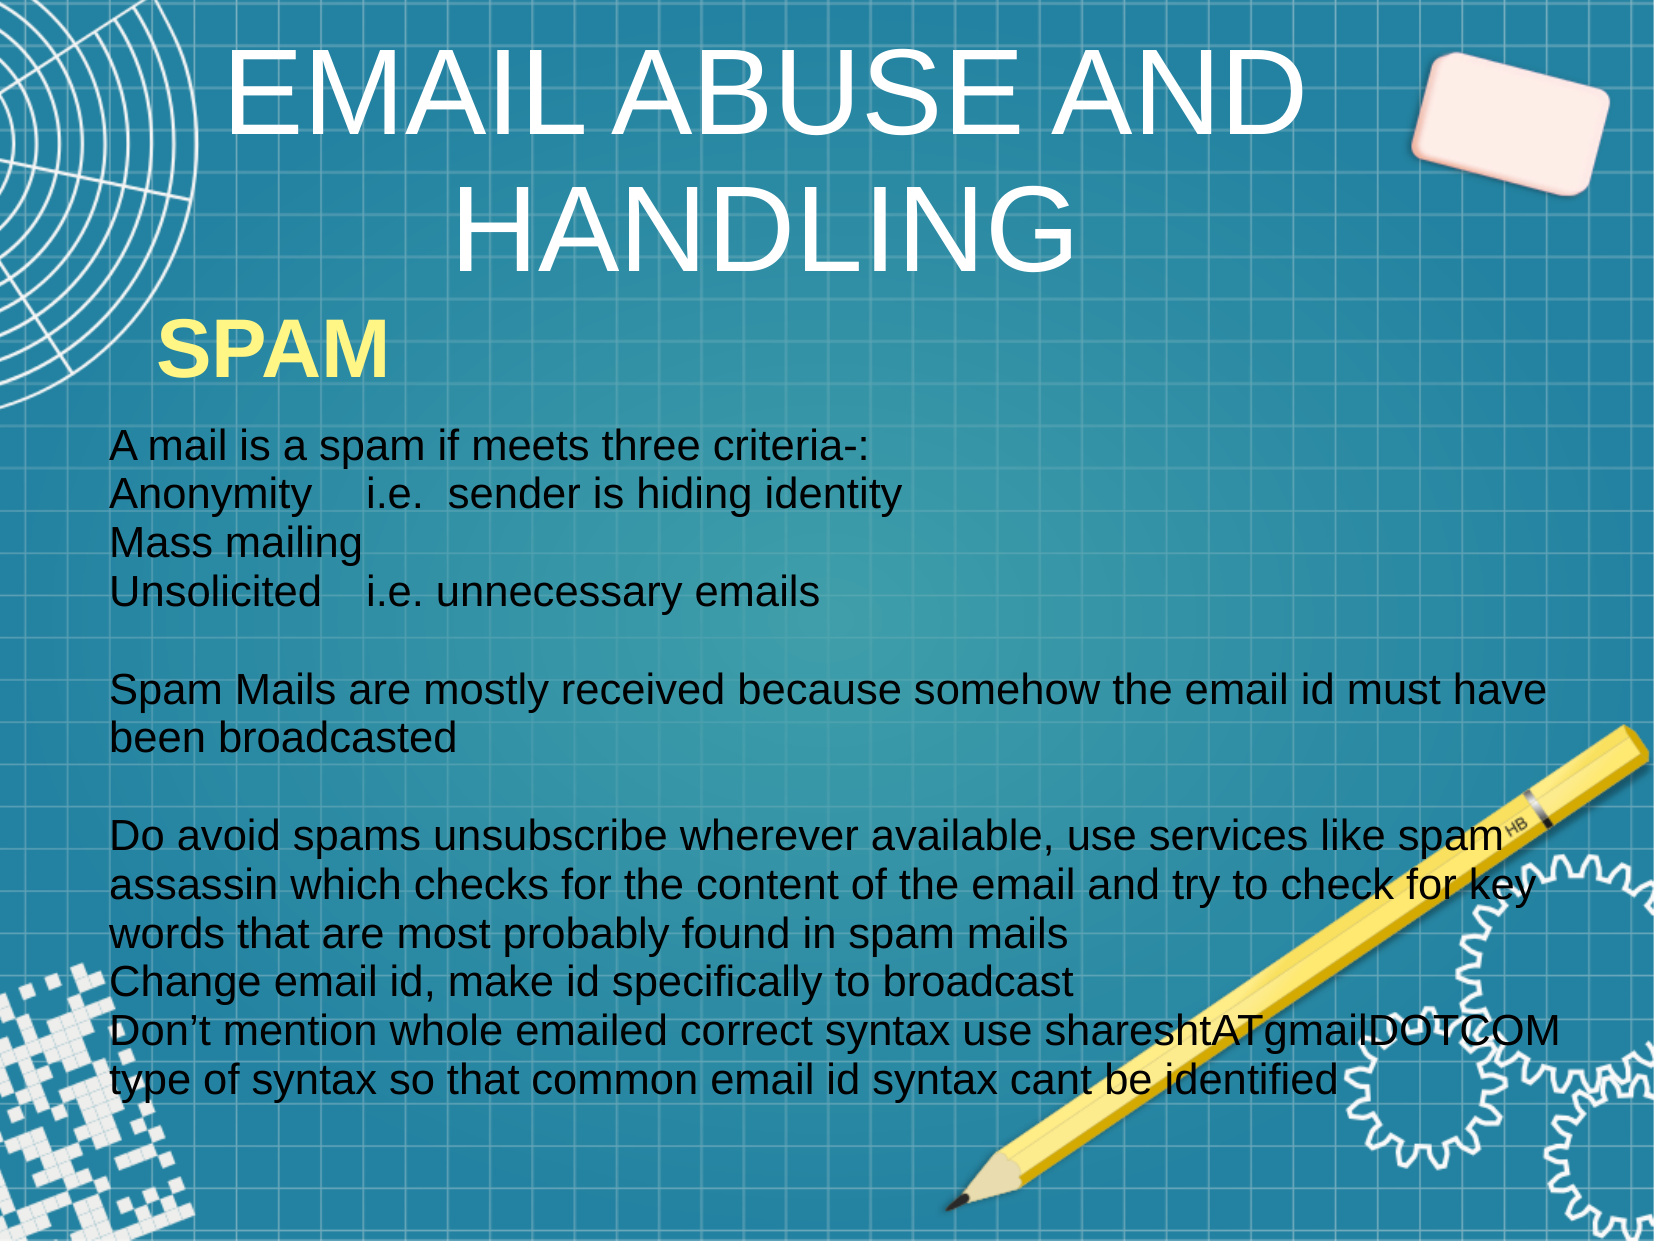

# EMAIL ABUSE AND HANDLING
SPAM
A mail is a spam if meets three criteria-:
Anonymity	i.e. sender is hiding identity
Mass mailing
Unsolicited	i.e. unnecessary emails
Spam Mails are mostly received because somehow the email id must have been broadcasted
Do avoid spams unsubscribe wherever available, use services like spam assassin which checks for the content of the email and try to check for key words that are most probably found in spam mails
Change email id, make id specifically to broadcast
Don’t mention whole emailed correct syntax use shareshtATgmailDOTCOM type of syntax so that common email id syntax cant be identified